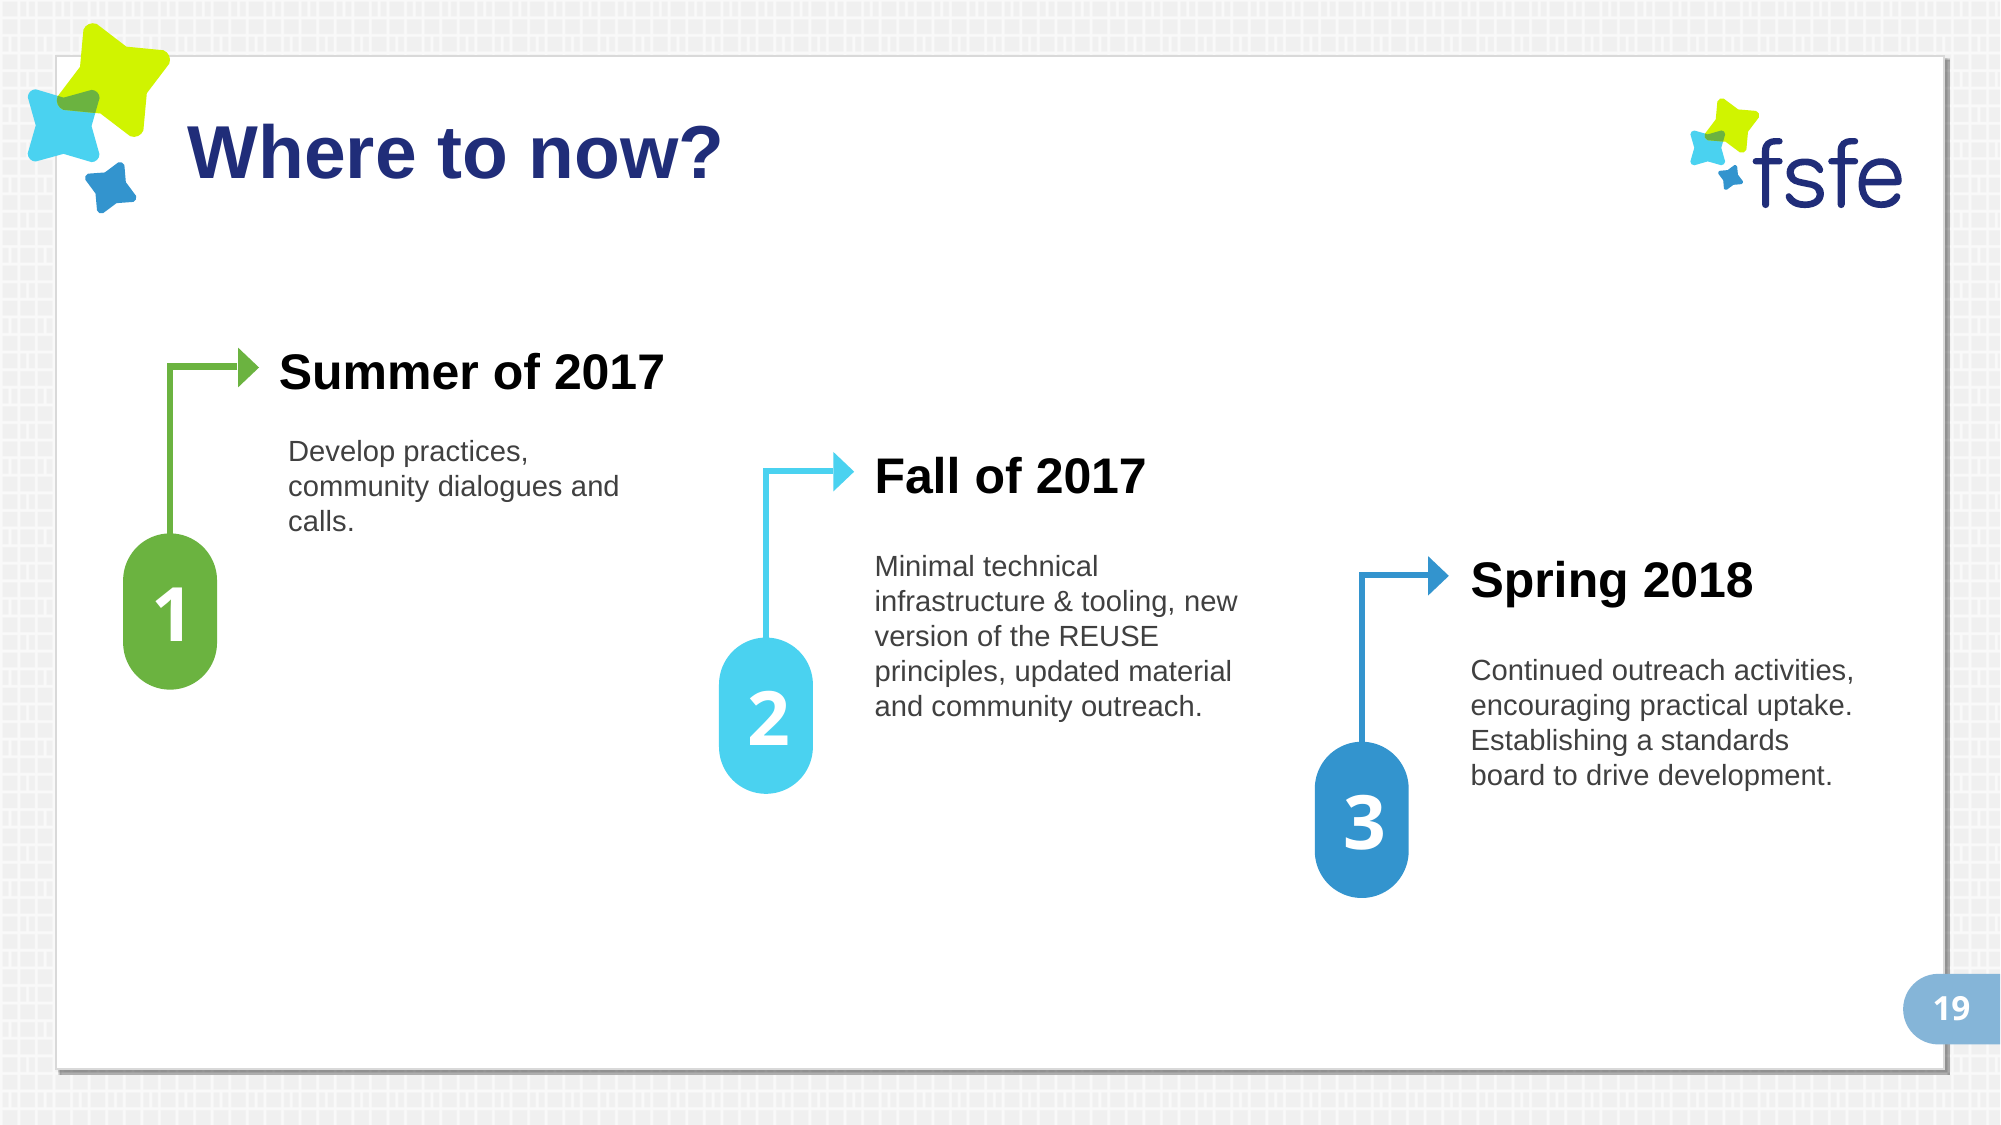

Where to now?
Summer of 2017
# Develop practices, community dialogues and calls.
Fall of 2017
Minimal technical infrastructure & tooling, new version of the REUSE principles, updated material and community outreach.
Spring 2018
Continued outreach activities, encouraging practical uptake. Establishing a standards board to drive development.